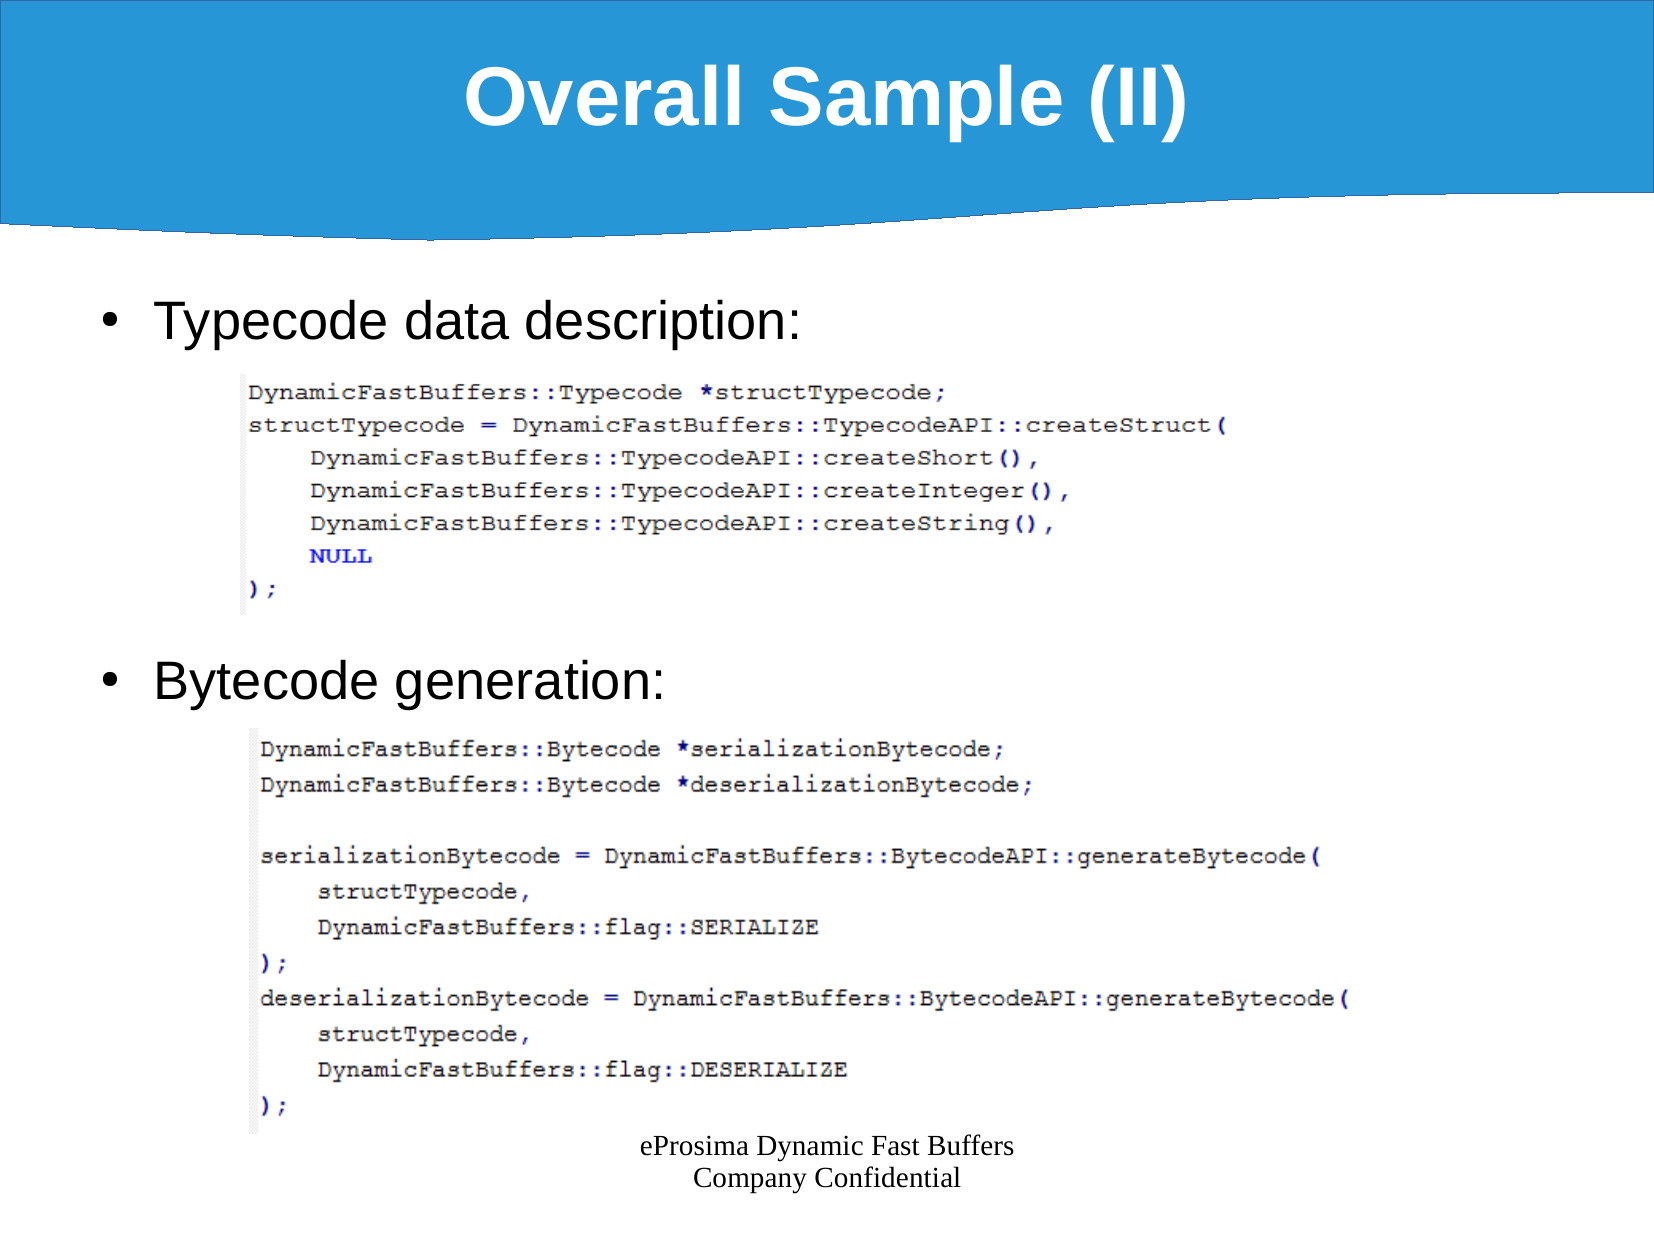

Overall Sample (II)
# Typecode data description:
Bytecode generation:
eProsima Dynamic Fast Buffers